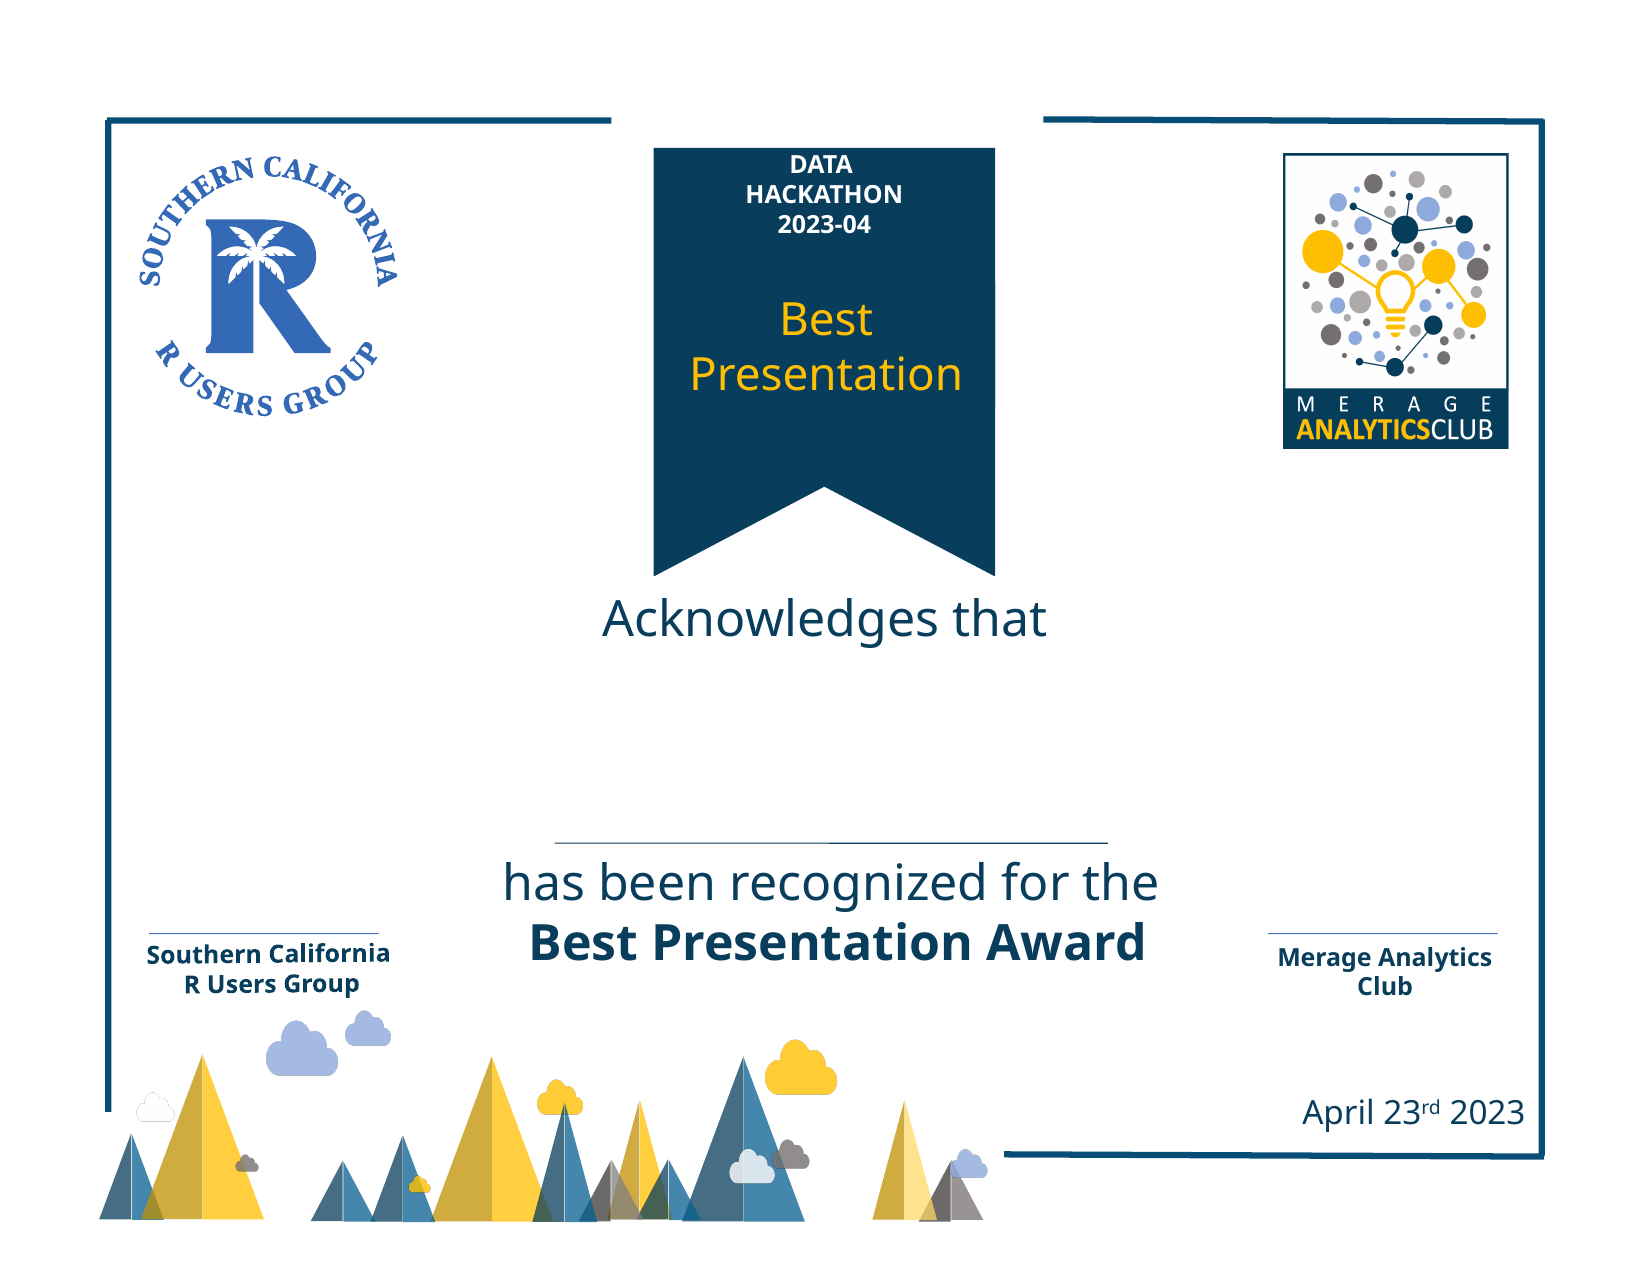

DATA
HACKATHON
2023-04
Best Presentation
Acknowledges that
has been recognized for the
Best Presentation Award
Southern California
R Users Group
Merage Analytics Club
April 23rd 2023